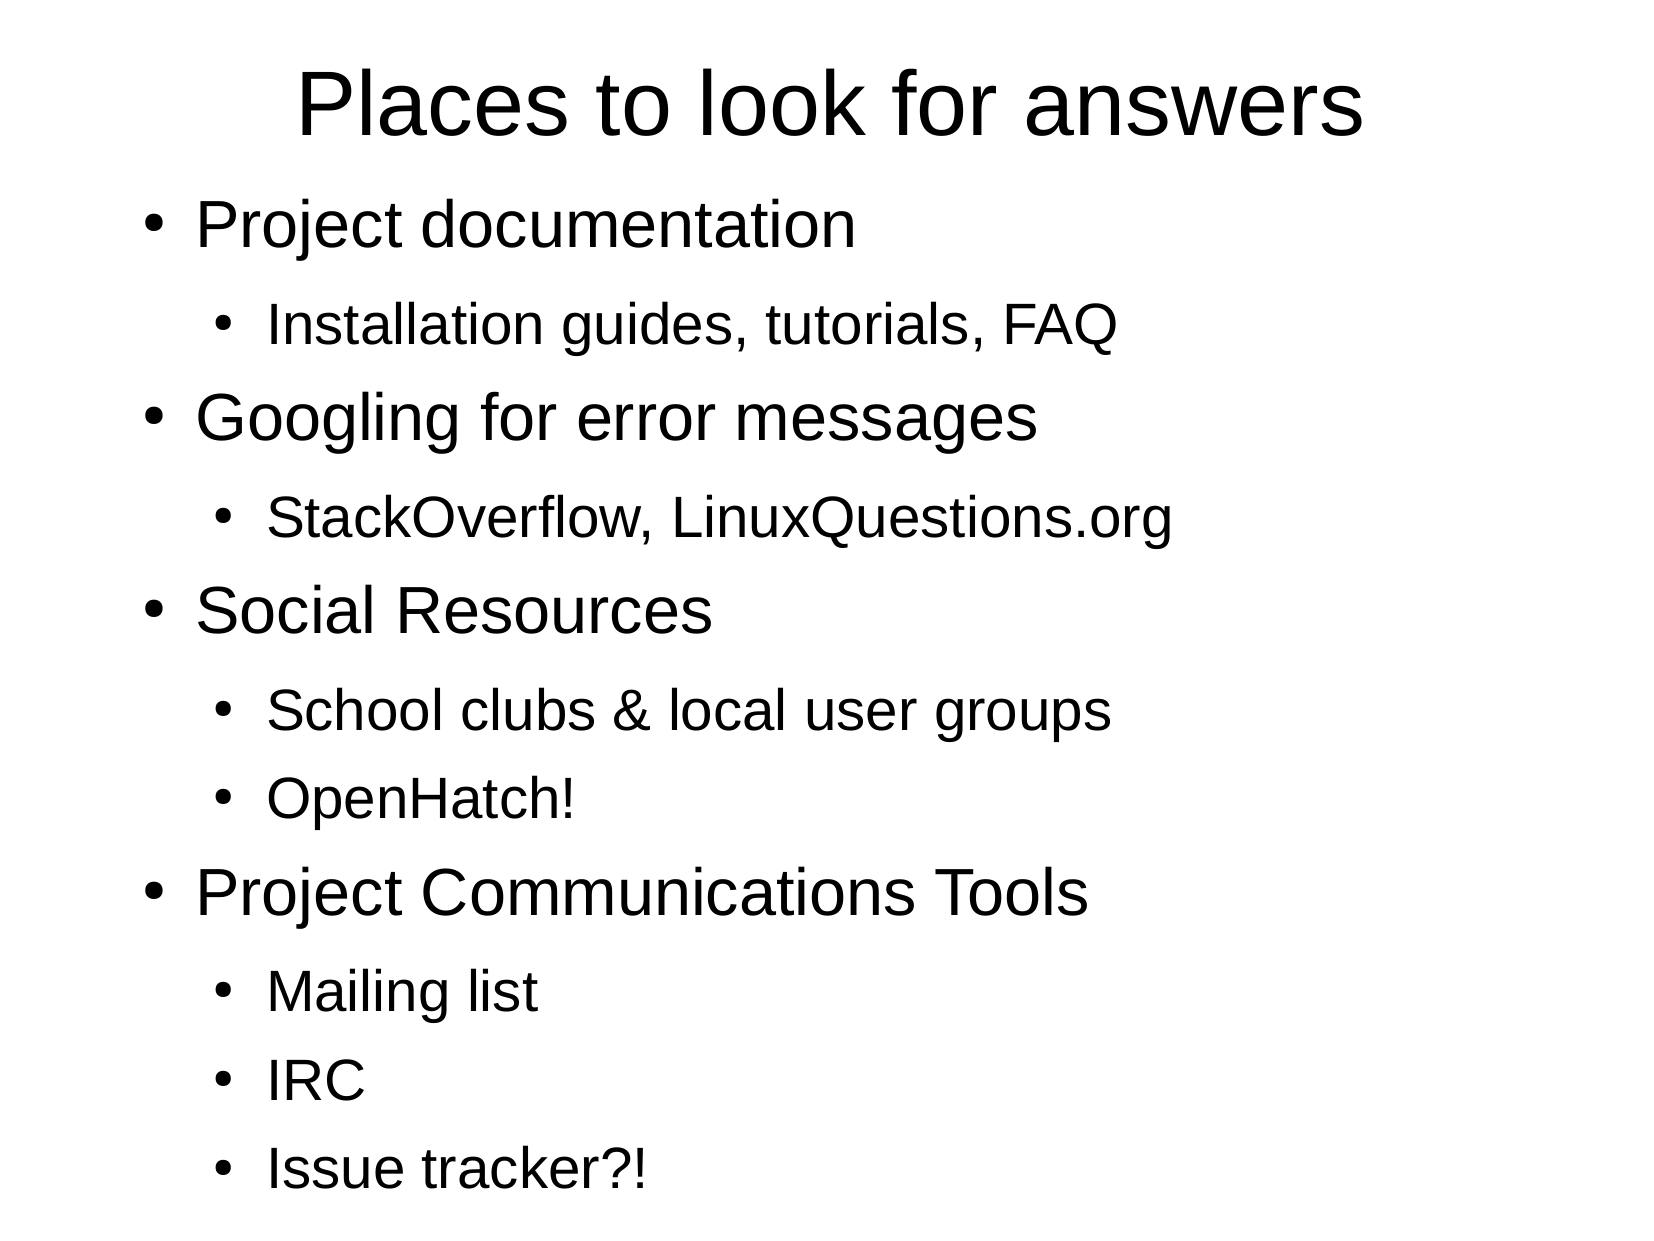

# Places to look for answers
Project documentation
Installation guides, tutorials, FAQ
Googling for error messages
StackOverflow, LinuxQuestions.org
Social Resources
School clubs & local user groups
OpenHatch!
Project Communications Tools
Mailing list
IRC
Issue tracker?!